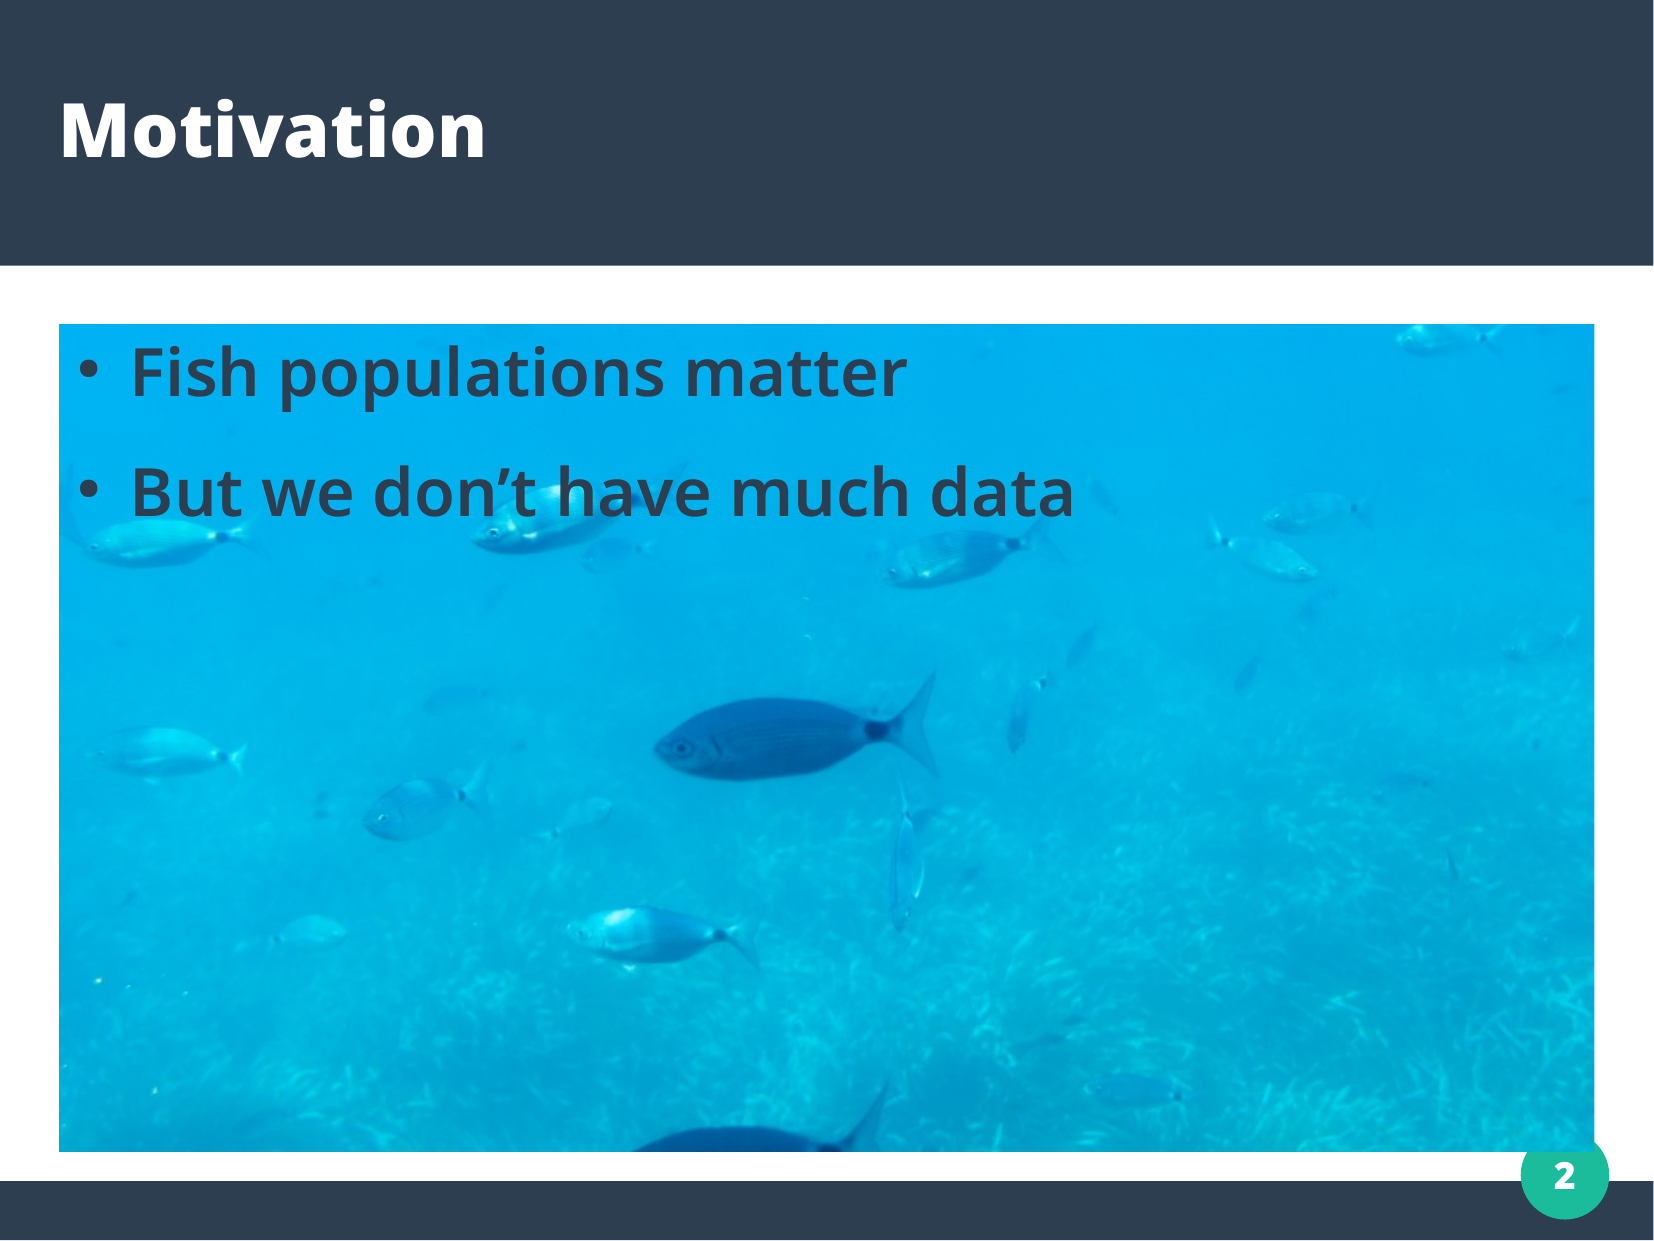

# Motivation
Fish populations matter
But we don’t have much data
2